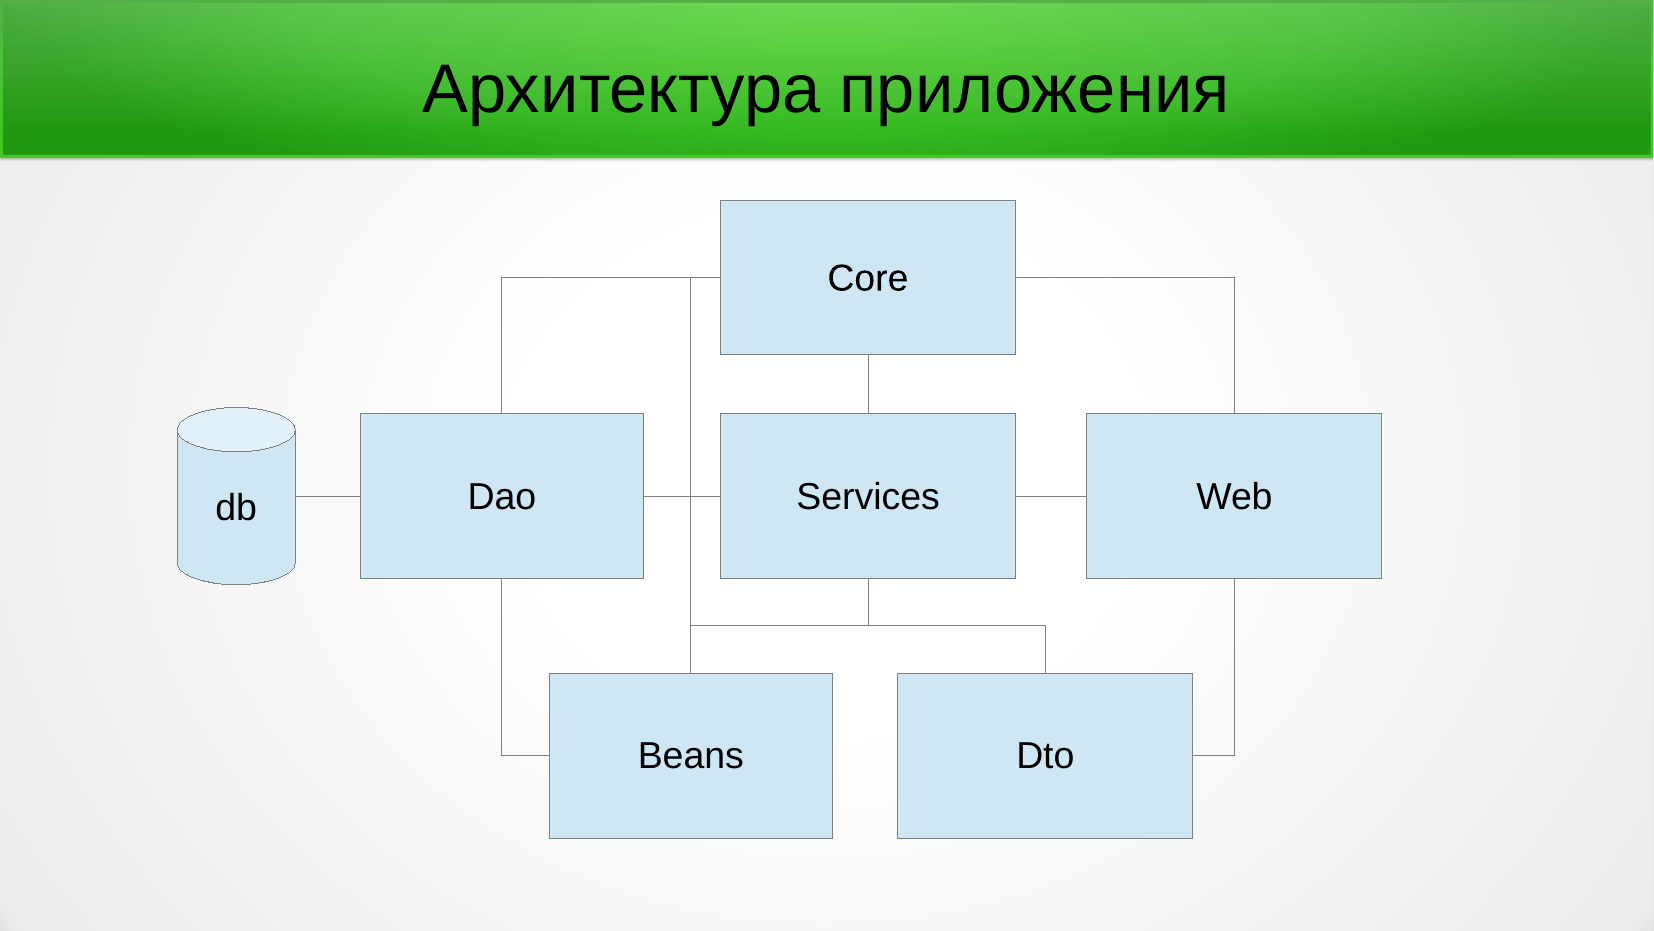

# Архитектура приложения
Core
db
Dao
Services
Web
Beans
Dto